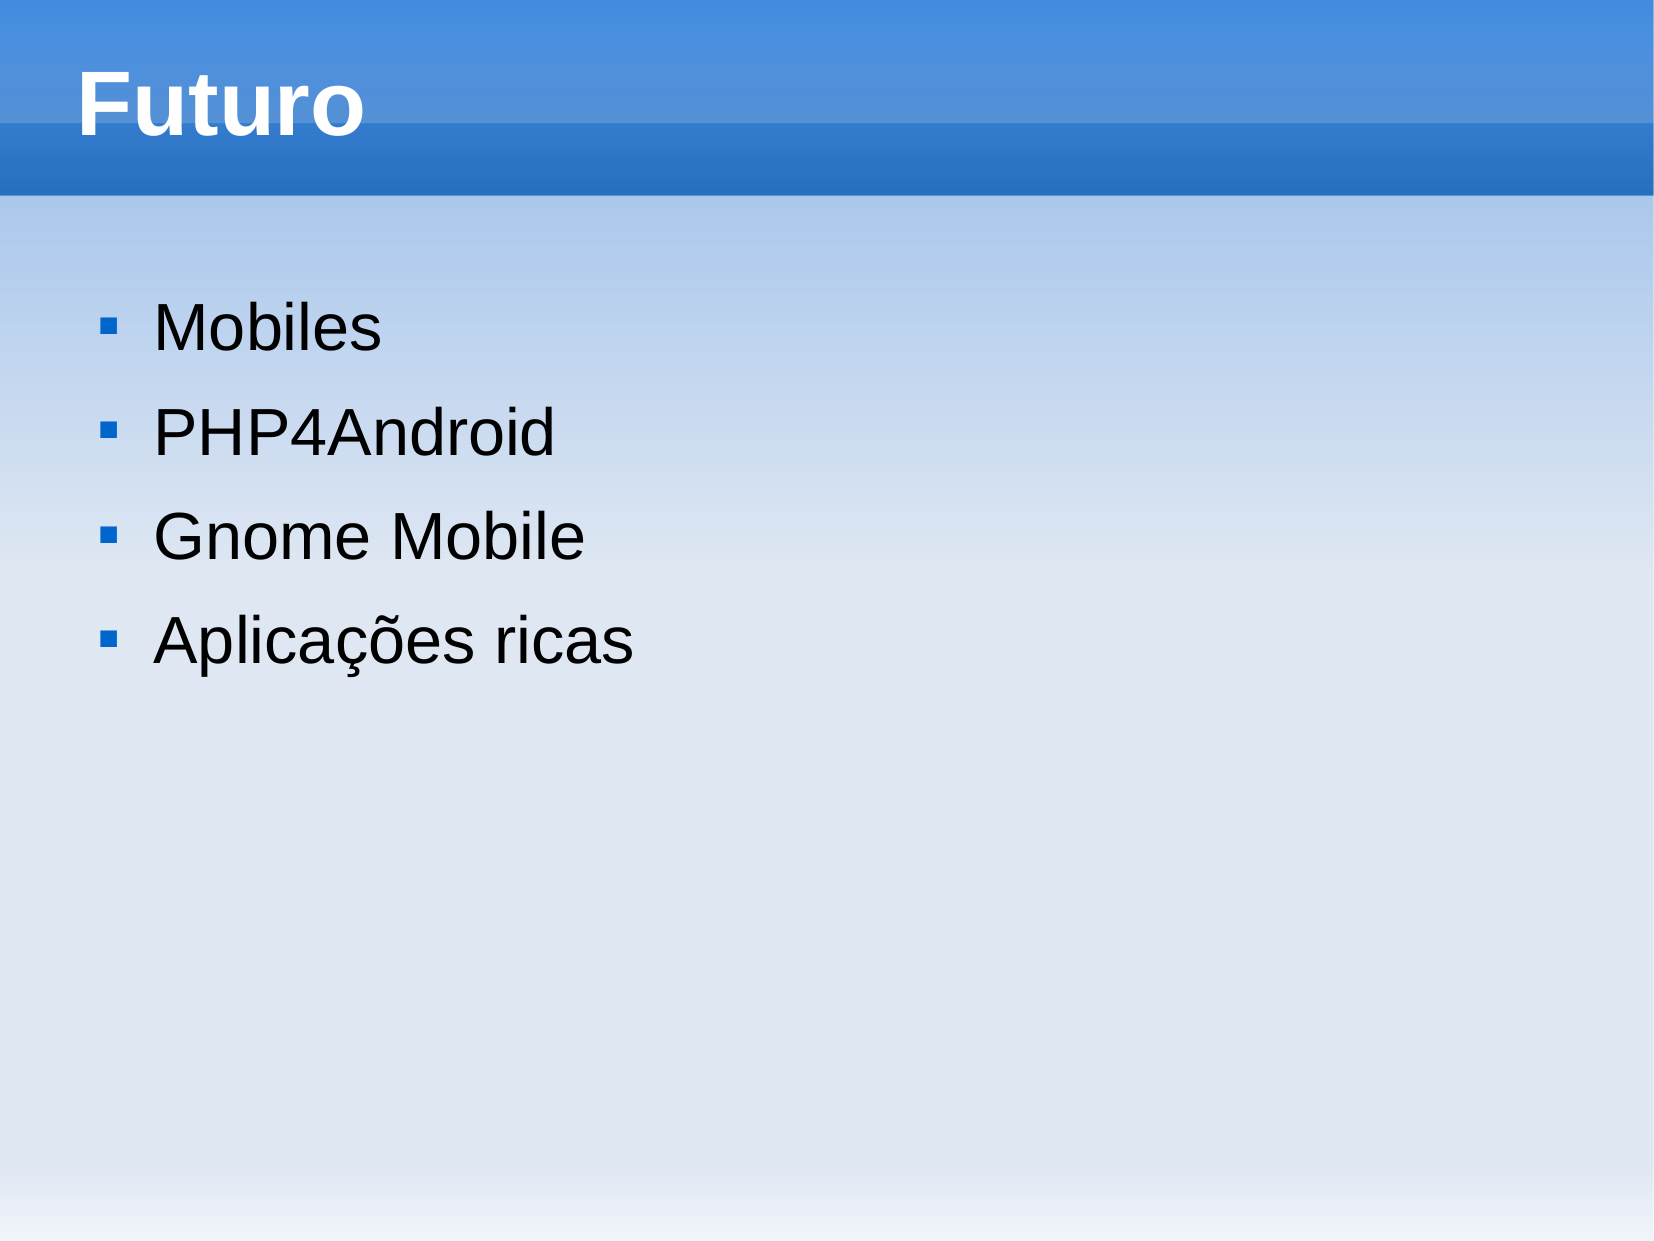

# Futuro
Mobiles
PHP4Android
Gnome Mobile
Aplicações ricas